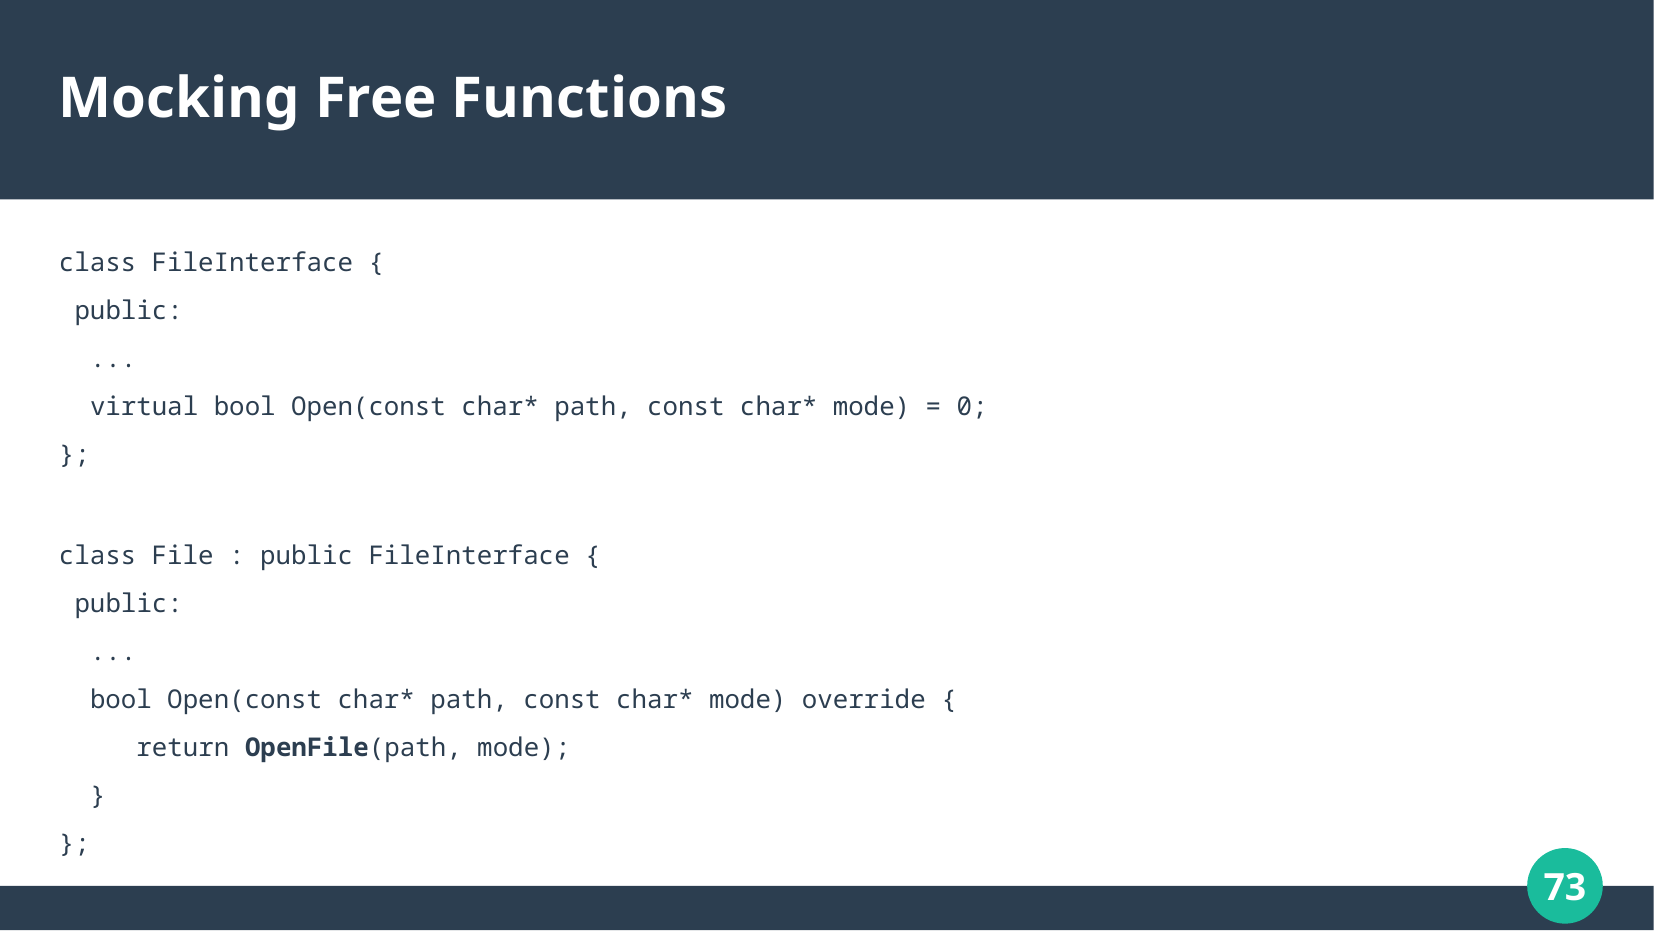

# Mocking Free Functions
class FileInterface {
 public:
 ...
 virtual bool Open(const char* path, const char* mode) = 0;
};
class File : public FileInterface {
 public:
 ...
 bool Open(const char* path, const char* mode) override {
 return OpenFile(path, mode);
 }
};